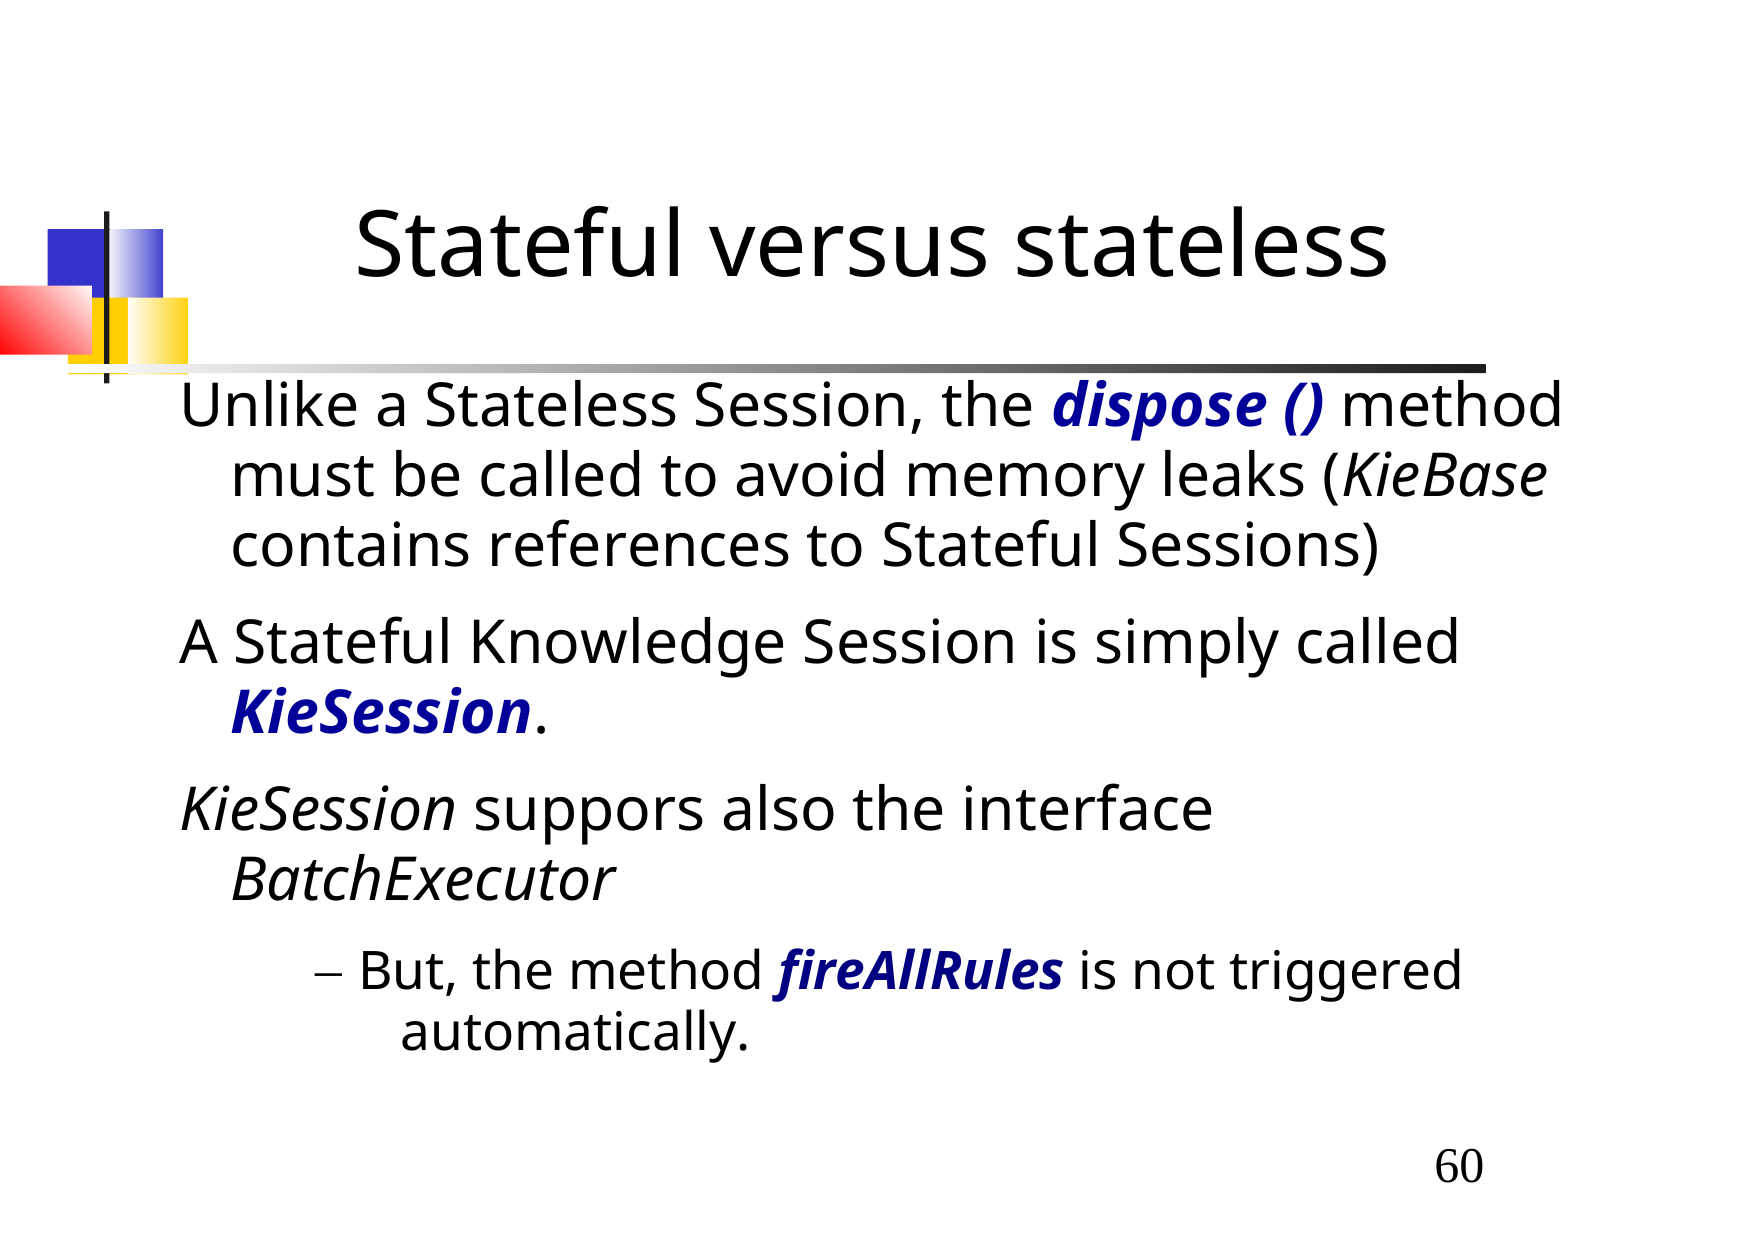

# Stateful versus stateless
Unlike a Stateless Session, the dispose () method must be called to avoid memory leaks (KieBase contains references to Stateful Sessions)
A Stateful Knowledge Session is simply called KieSession.
KieSession suppors also the interface BatchExecutor
But, the method fireAllRules is not triggered automatically.